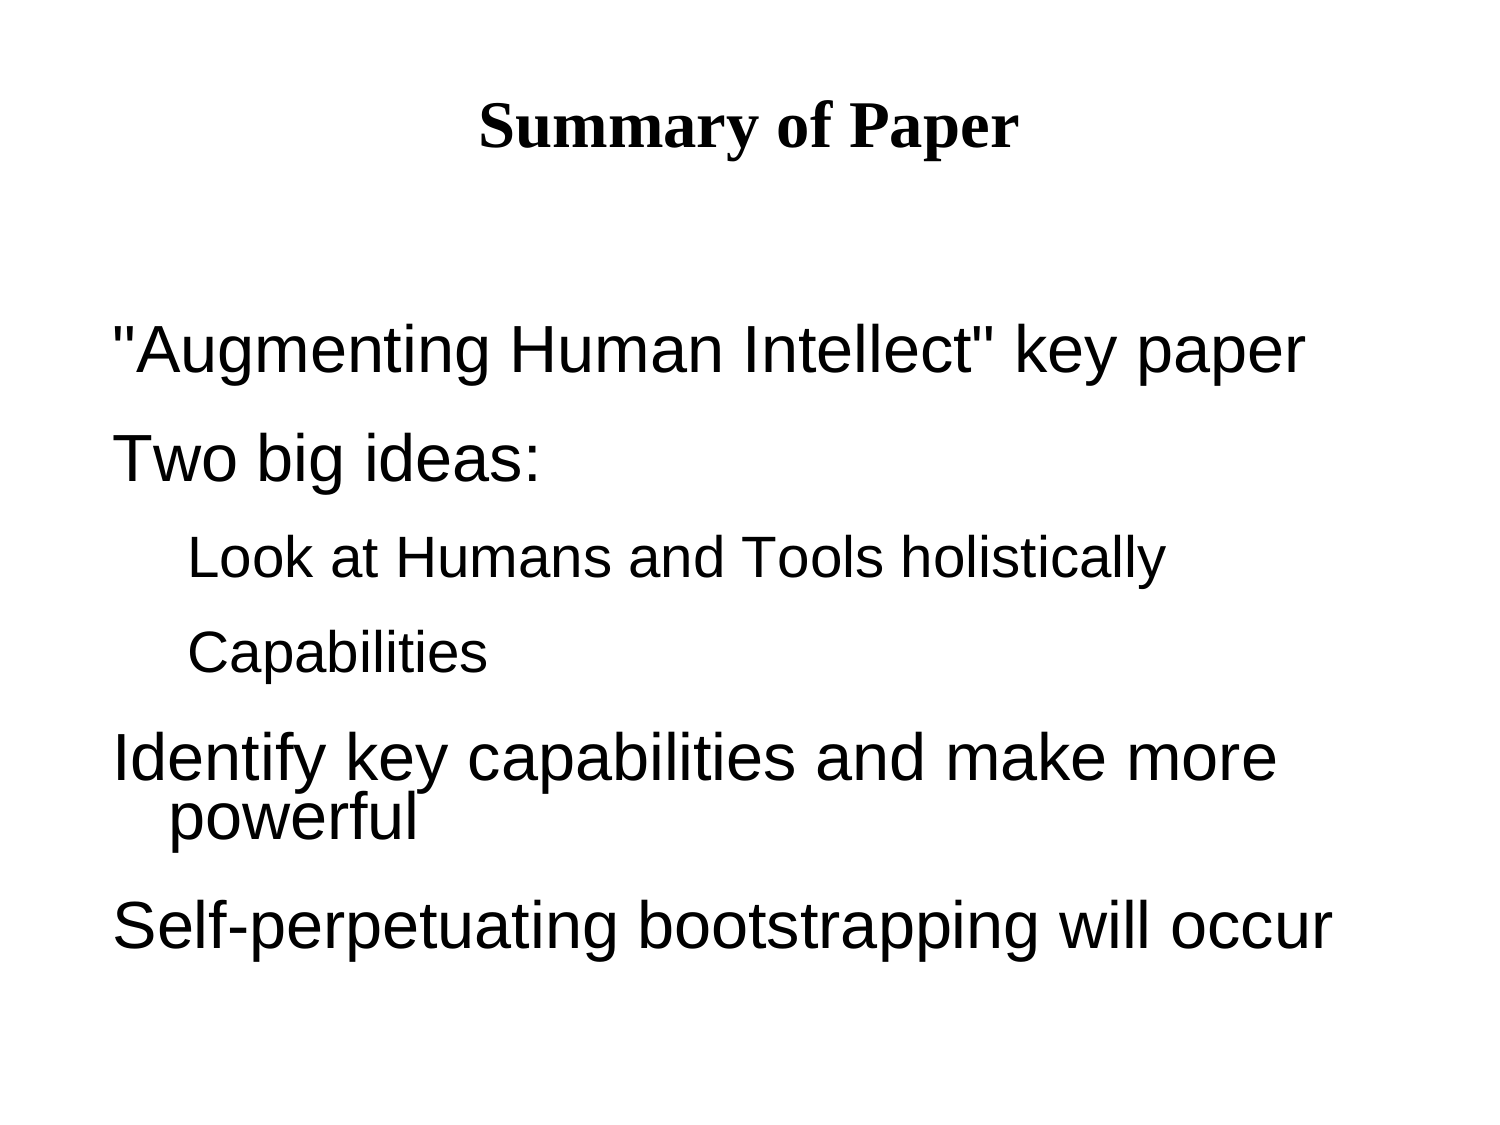

# Summary of Paper
"Augmenting Human Intellect" key paper
Two big ideas:
Look at Humans and Tools holistically
Capabilities
Identify key capabilities and make more powerful
Self-perpetuating bootstrapping will occur